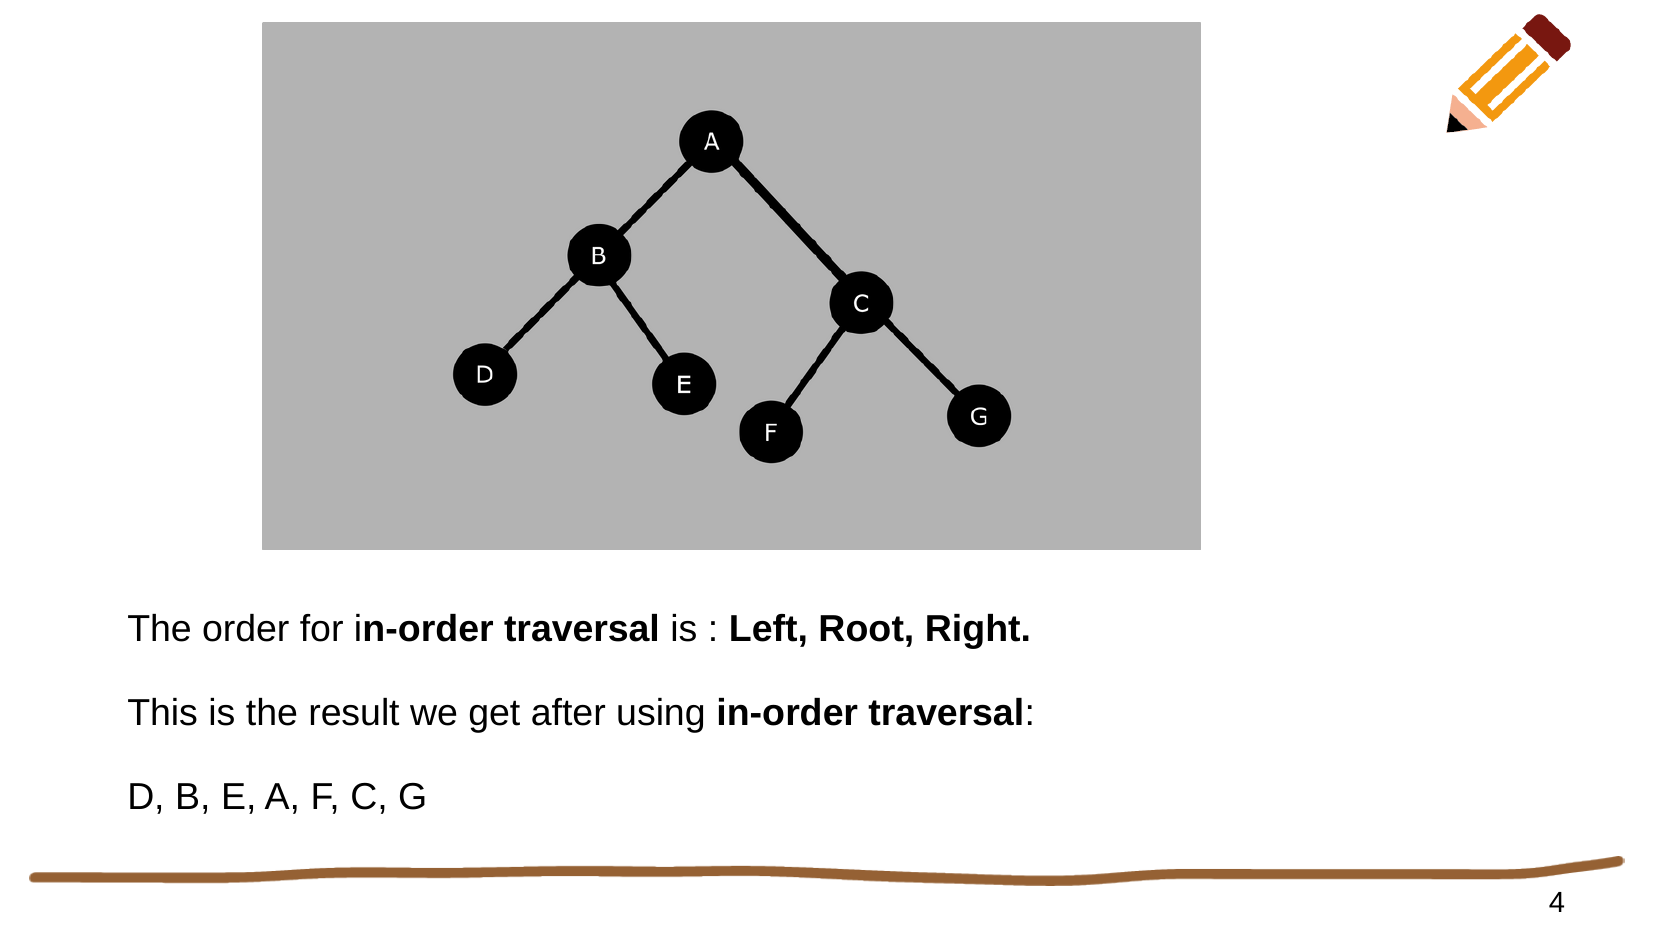

The order for in-order traversal is : Left, Root, Right.
This is the result we get after using in-order traversal:
D, B, E, A, F, C, G
4